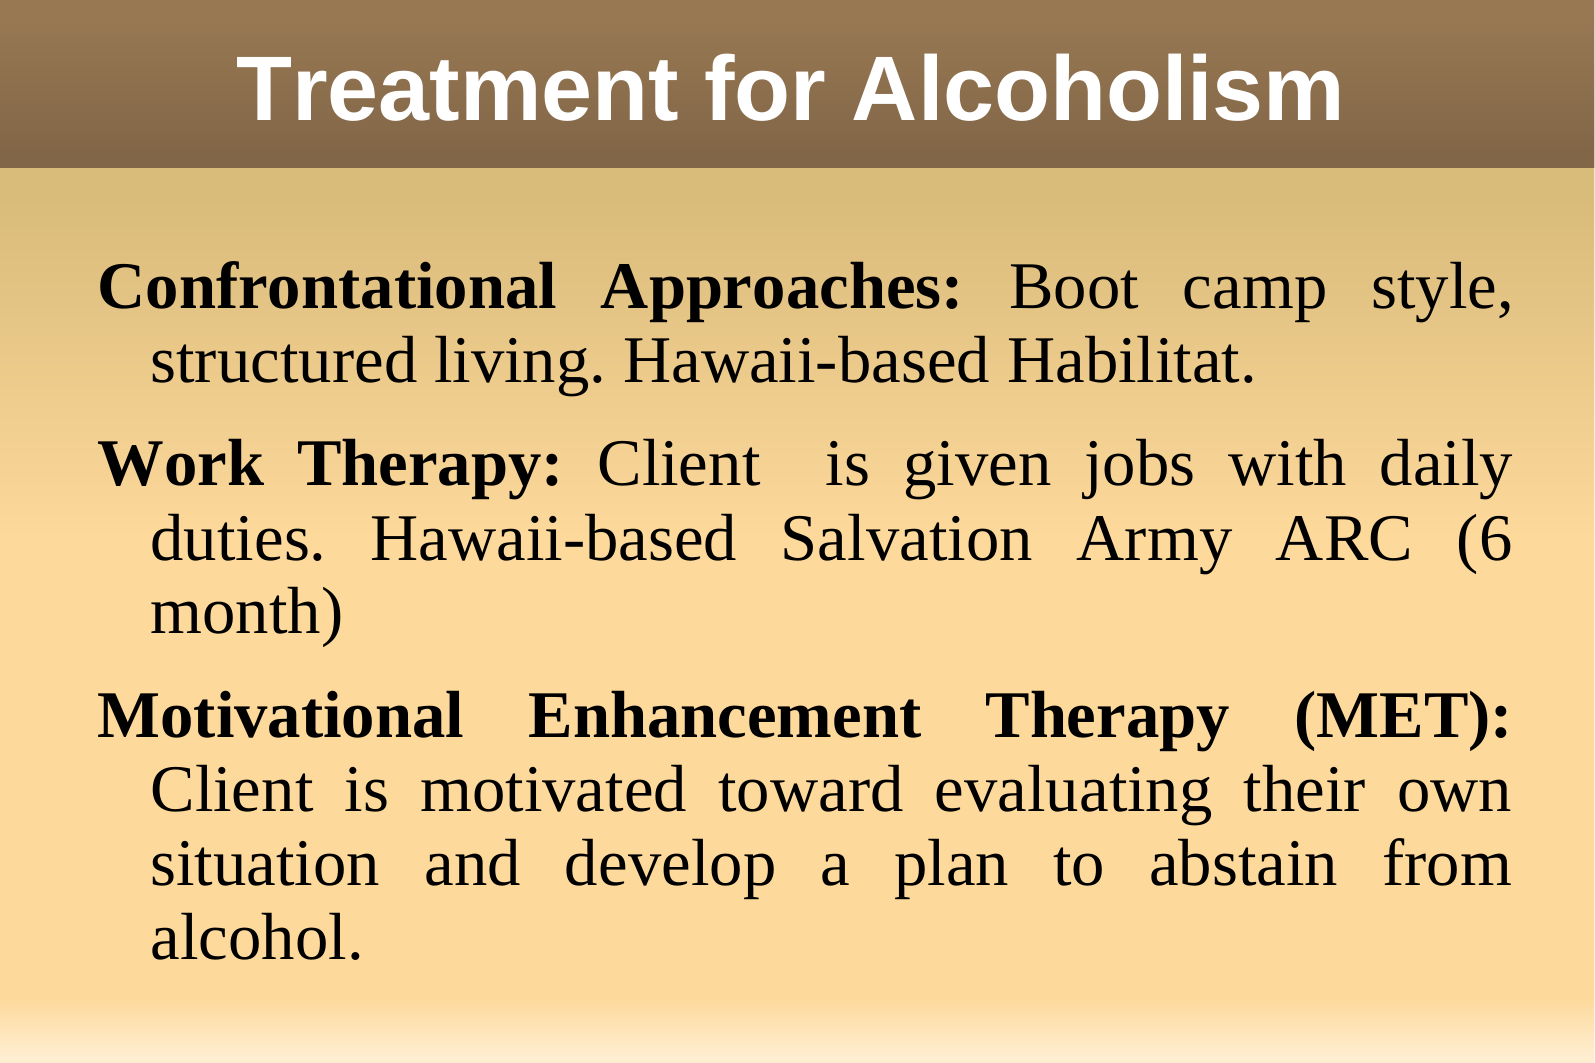

# Treatment for Alcoholism
Confrontational Approaches: Boot camp style, structured living. Hawaii-based Habilitat.
Work Therapy: Client is given jobs with daily duties. Hawaii-based Salvation Army ARC (6 month)
Motivational Enhancement Therapy (MET): Client is motivated toward evaluating their own situation and develop a plan to abstain from alcohol.